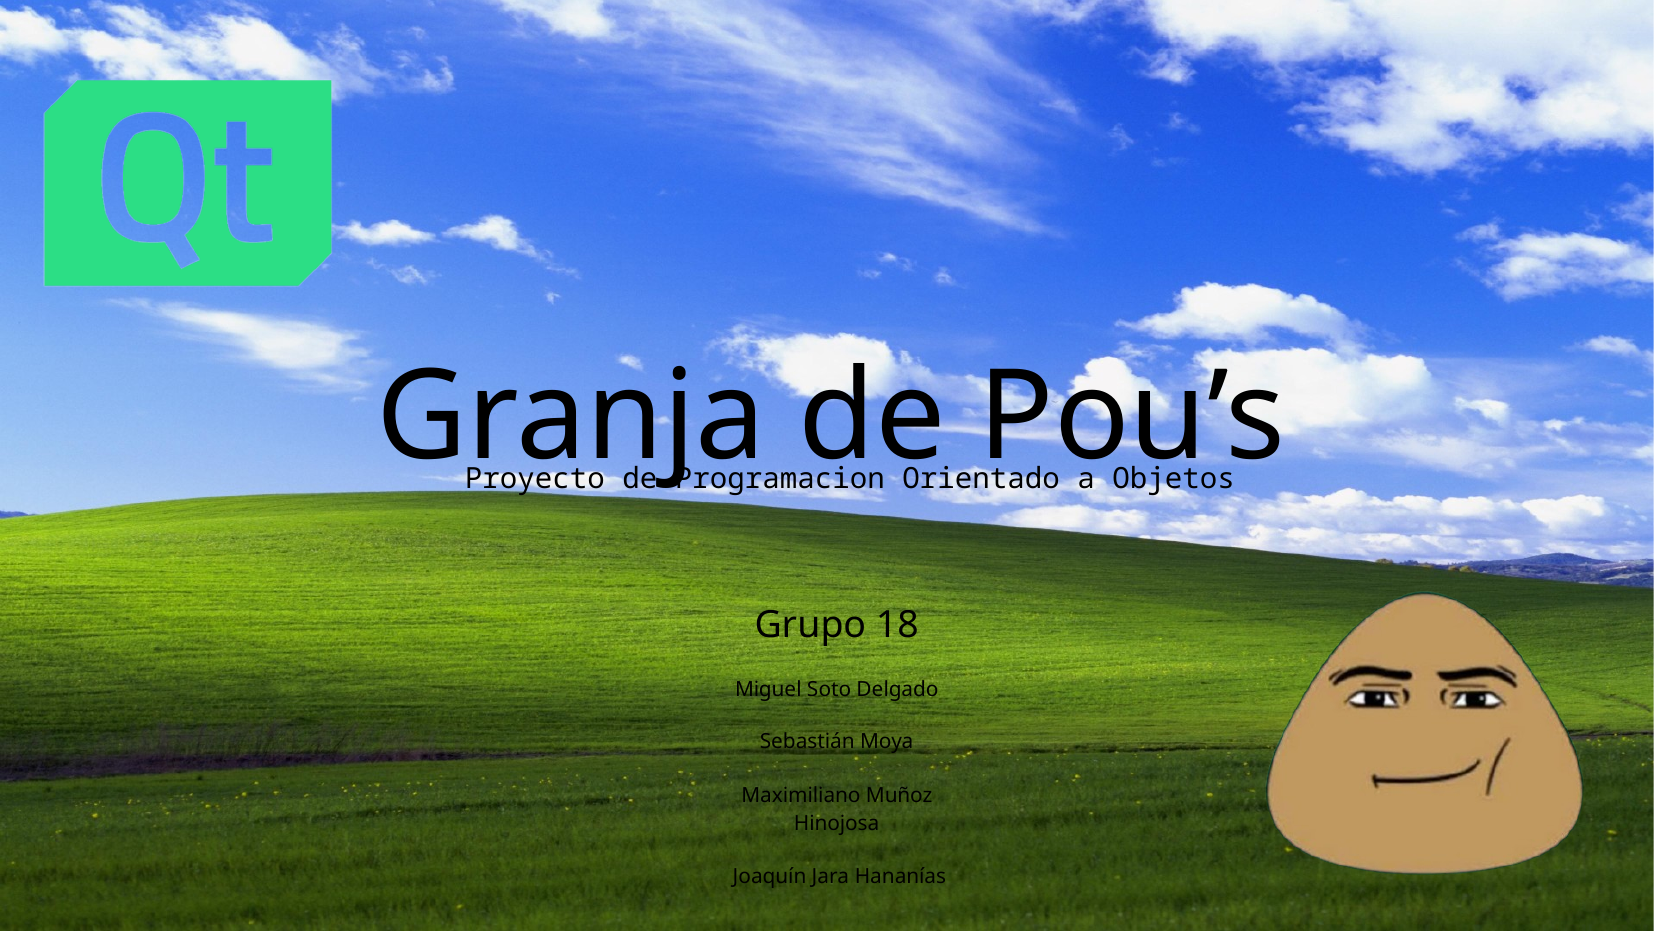

# Granja de Pou’s
Proyecto de Programacion Orientado a Objetos
Grupo 18
Miguel Soto Delgado
Sebastián Moya
Maximiliano Muñoz Hinojosa
 Joaquín Jara Hananías